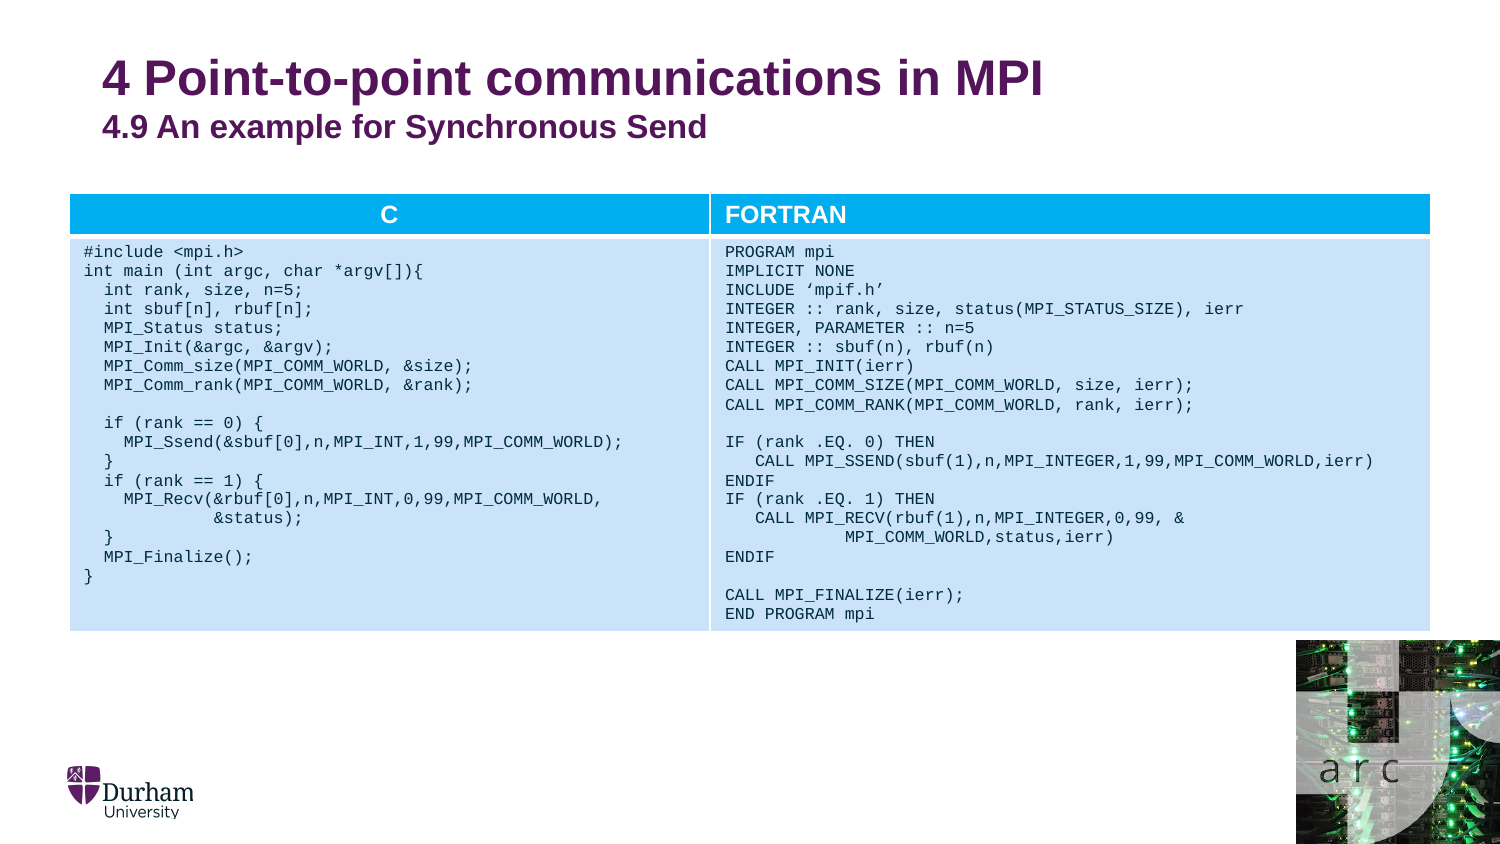

# 4 Point-to-point communications in MPI 4.9 An example for Synchronous Send
| C | FORTRAN |
| --- | --- |
| #include <mpi.h> int main (int argc, char \*argv[]){ int rank, size, n=5; int sbuf[n], rbuf[n]; MPI\_Status status; MPI\_Init(&argc, &argv); MPI\_Comm\_size(MPI\_COMM\_WORLD, &size); MPI\_Comm\_rank(MPI\_COMM\_WORLD, &rank); if (rank == 0) { MPI\_Ssend(&sbuf[0],n,MPI\_INT,1,99,MPI\_COMM\_WORLD); } if (rank == 1) { MPI\_Recv(&rbuf[0],n,MPI\_INT,0,99,MPI\_COMM\_WORLD, &status); } MPI\_Finalize(); } | PROGRAM mpi IMPLICIT NONE INCLUDE ‘mpif.h’ INTEGER :: rank, size, status(MPI\_STATUS\_SIZE), ierr INTEGER, PARAMETER :: n=5 INTEGER :: sbuf(n), rbuf(n) CALL MPI\_INIT(ierr) CALL MPI\_COMM\_SIZE(MPI\_COMM\_WORLD, size, ierr); CALL MPI\_COMM\_RANK(MPI\_COMM\_WORLD, rank, ierr); IF (rank .EQ. 0) THEN CALL MPI\_SSEND(sbuf(1),n,MPI\_INTEGER,1,99,MPI\_COMM\_WORLD,ierr) ENDIF IF (rank .EQ. 1) THEN CALL MPI\_RECV(rbuf(1),n,MPI\_INTEGER,0,99, & MPI\_COMM\_WORLD,status,ierr) ENDIF CALL MPI\_FINALIZE(ierr); END PROGRAM mpi |